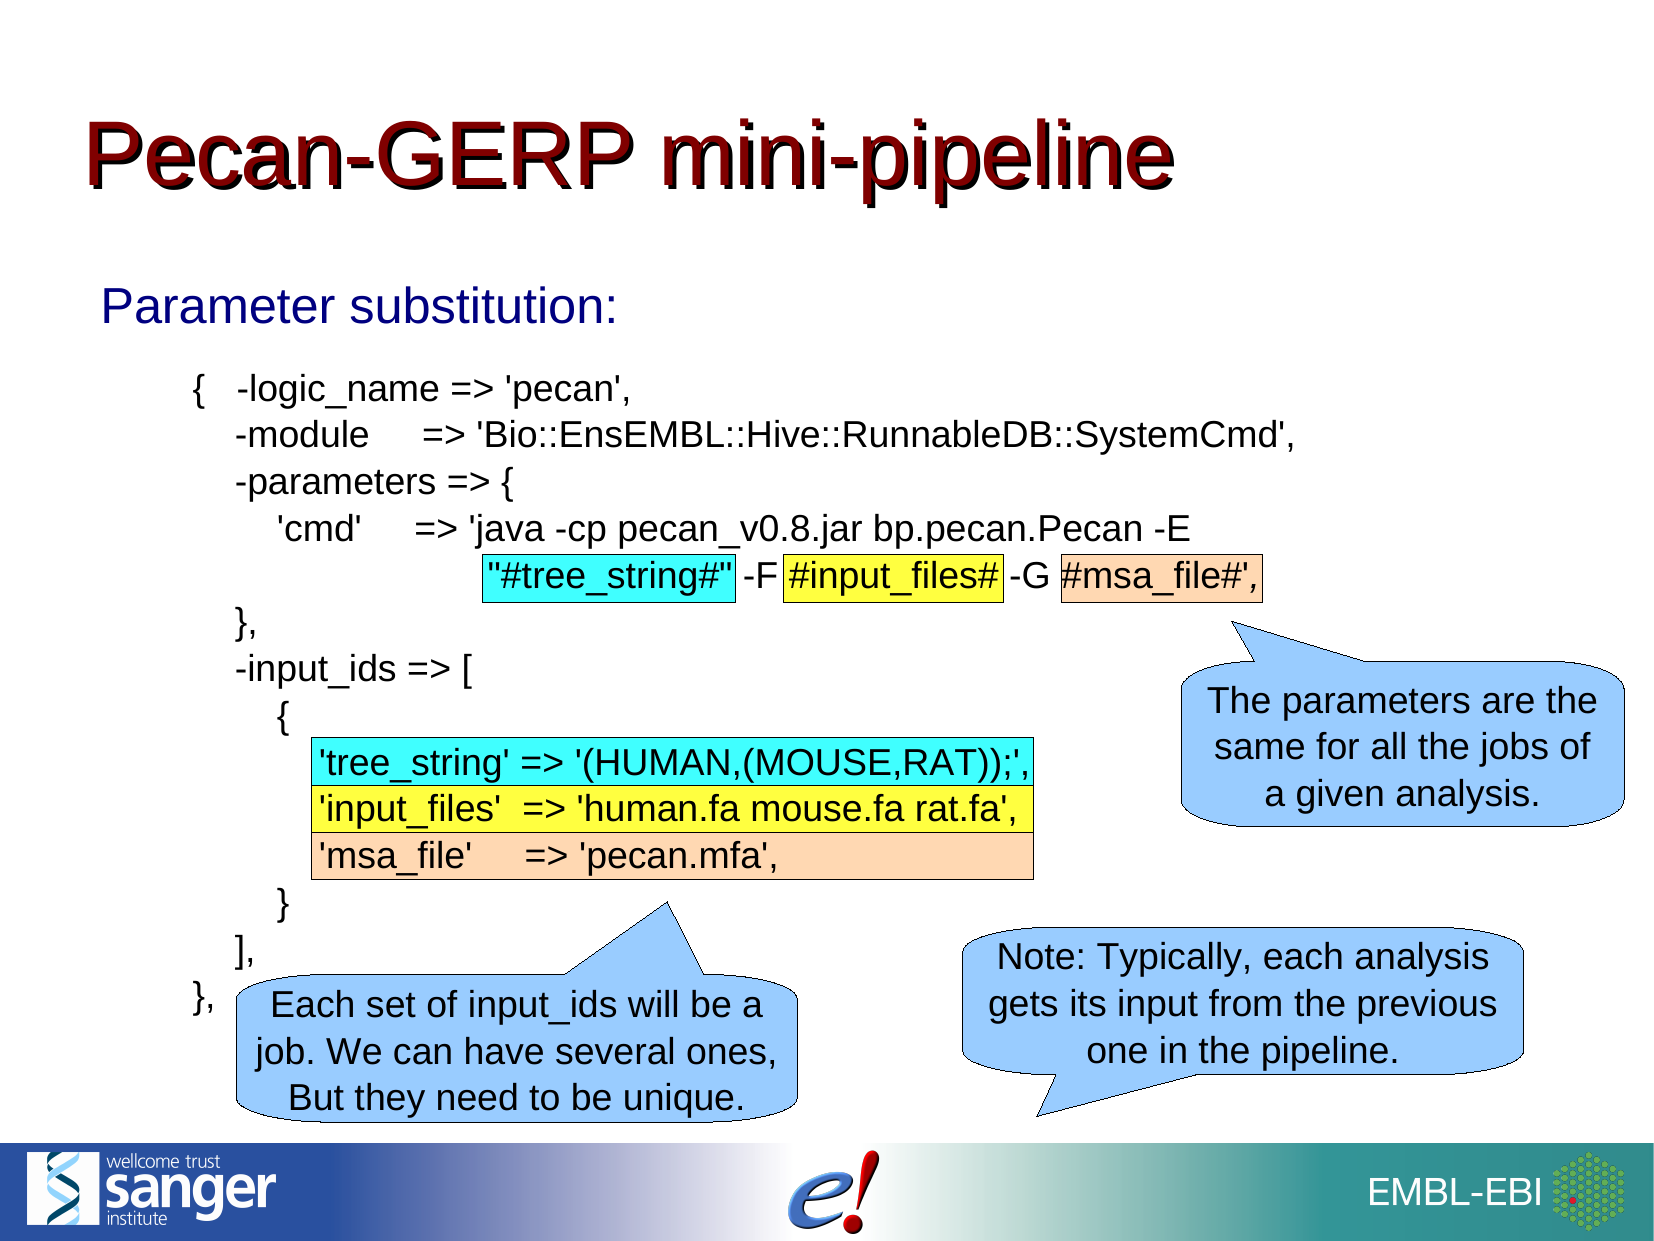

# Pecan-GERP mini-pipeline
Parameter substitution:
 { -logic_name => 'pecan',
 -module => 'Bio::EnsEMBL::Hive::RunnableDB::SystemCmd',
 -parameters => {
 'cmd' => 'java -cp pecan_v0.8.jar bp.pecan.Pecan -E
					 "#tree_string#" -F #input_files# -G #msa_file#',
 },
 -input_ids => [
 {
 'tree_string' => '(HUMAN,(MOUSE,RAT));',
 'input_files' => 'human.fa mouse.fa rat.fa',
 'msa_file' => 'pecan.mfa',
 }
 ],
 },
The parameters are the
same for all the jobs of
a given analysis.
Note: Typically, each analysis
gets its input from the previous
one in the pipeline.
Each set of input_ids will be a
job. We can have several ones,
But they need to be unique.